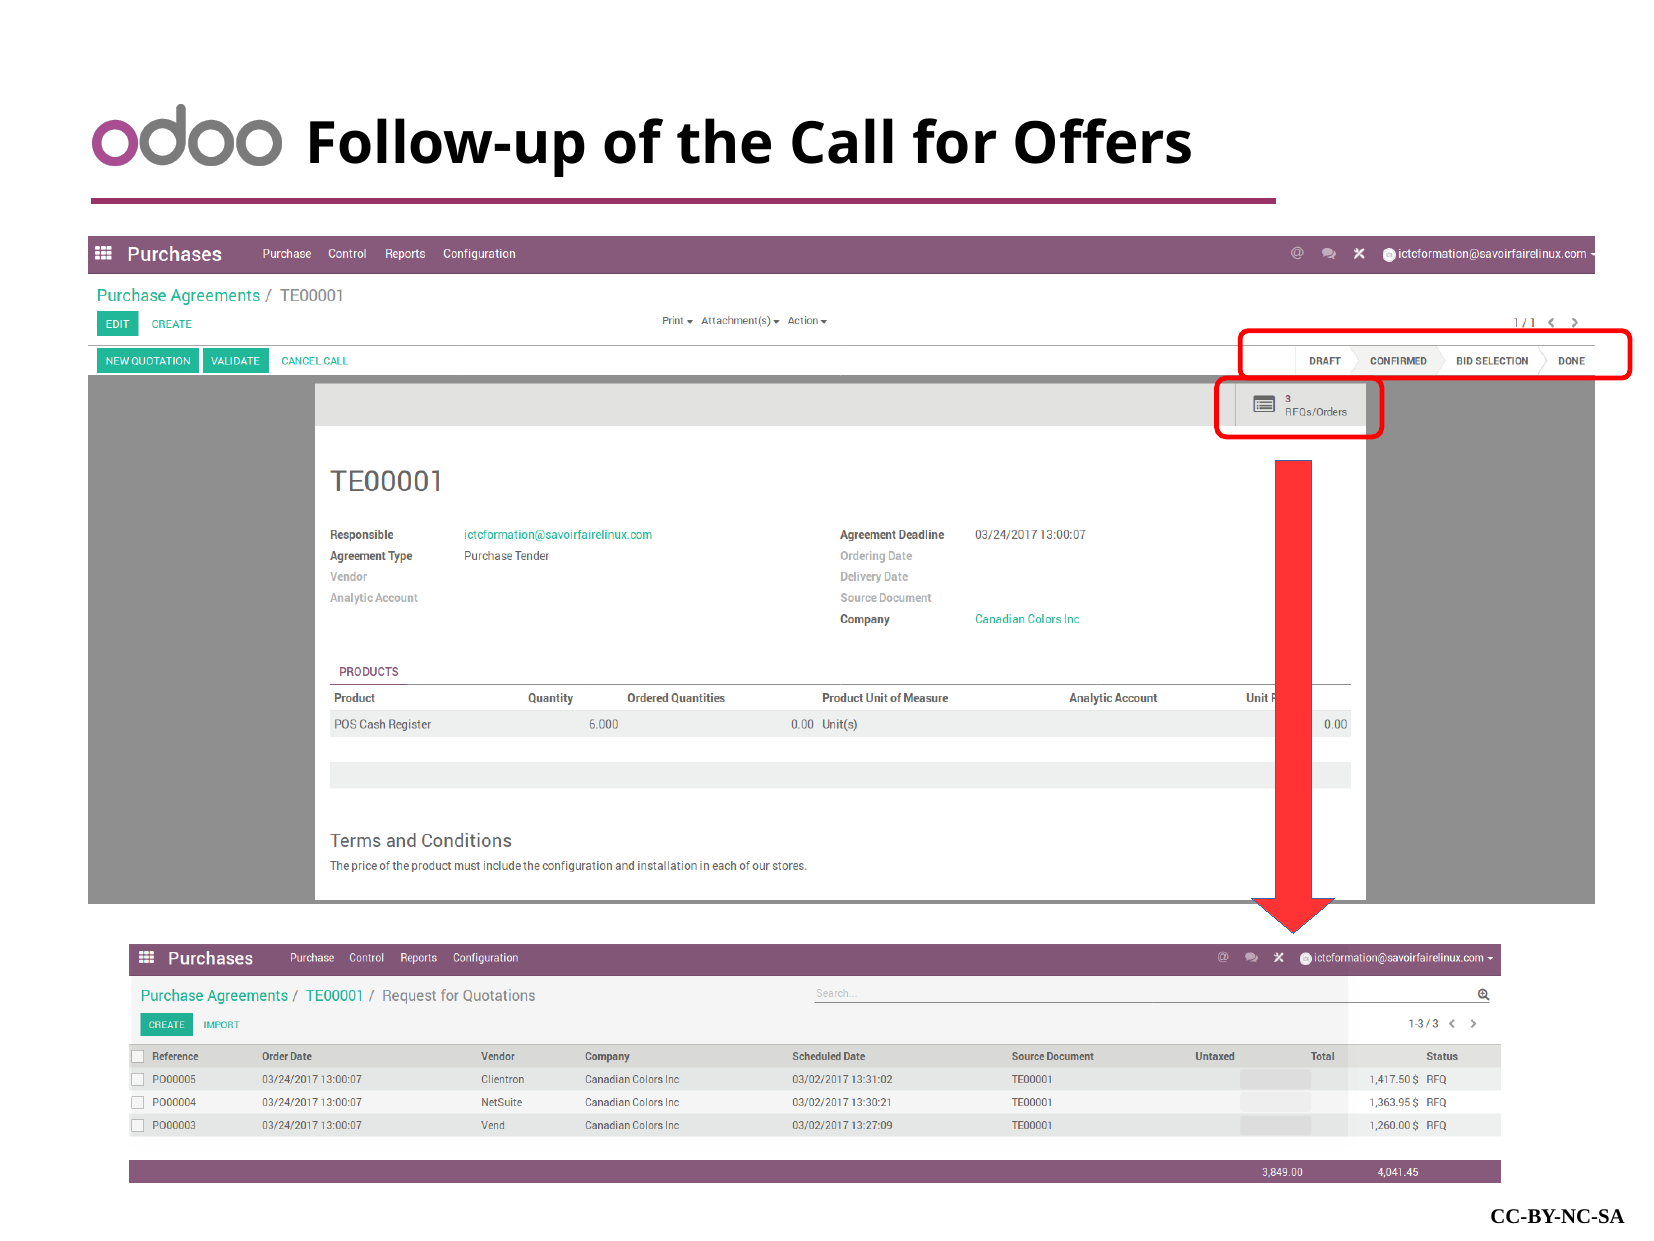

# Follow-up of the Call for Offers